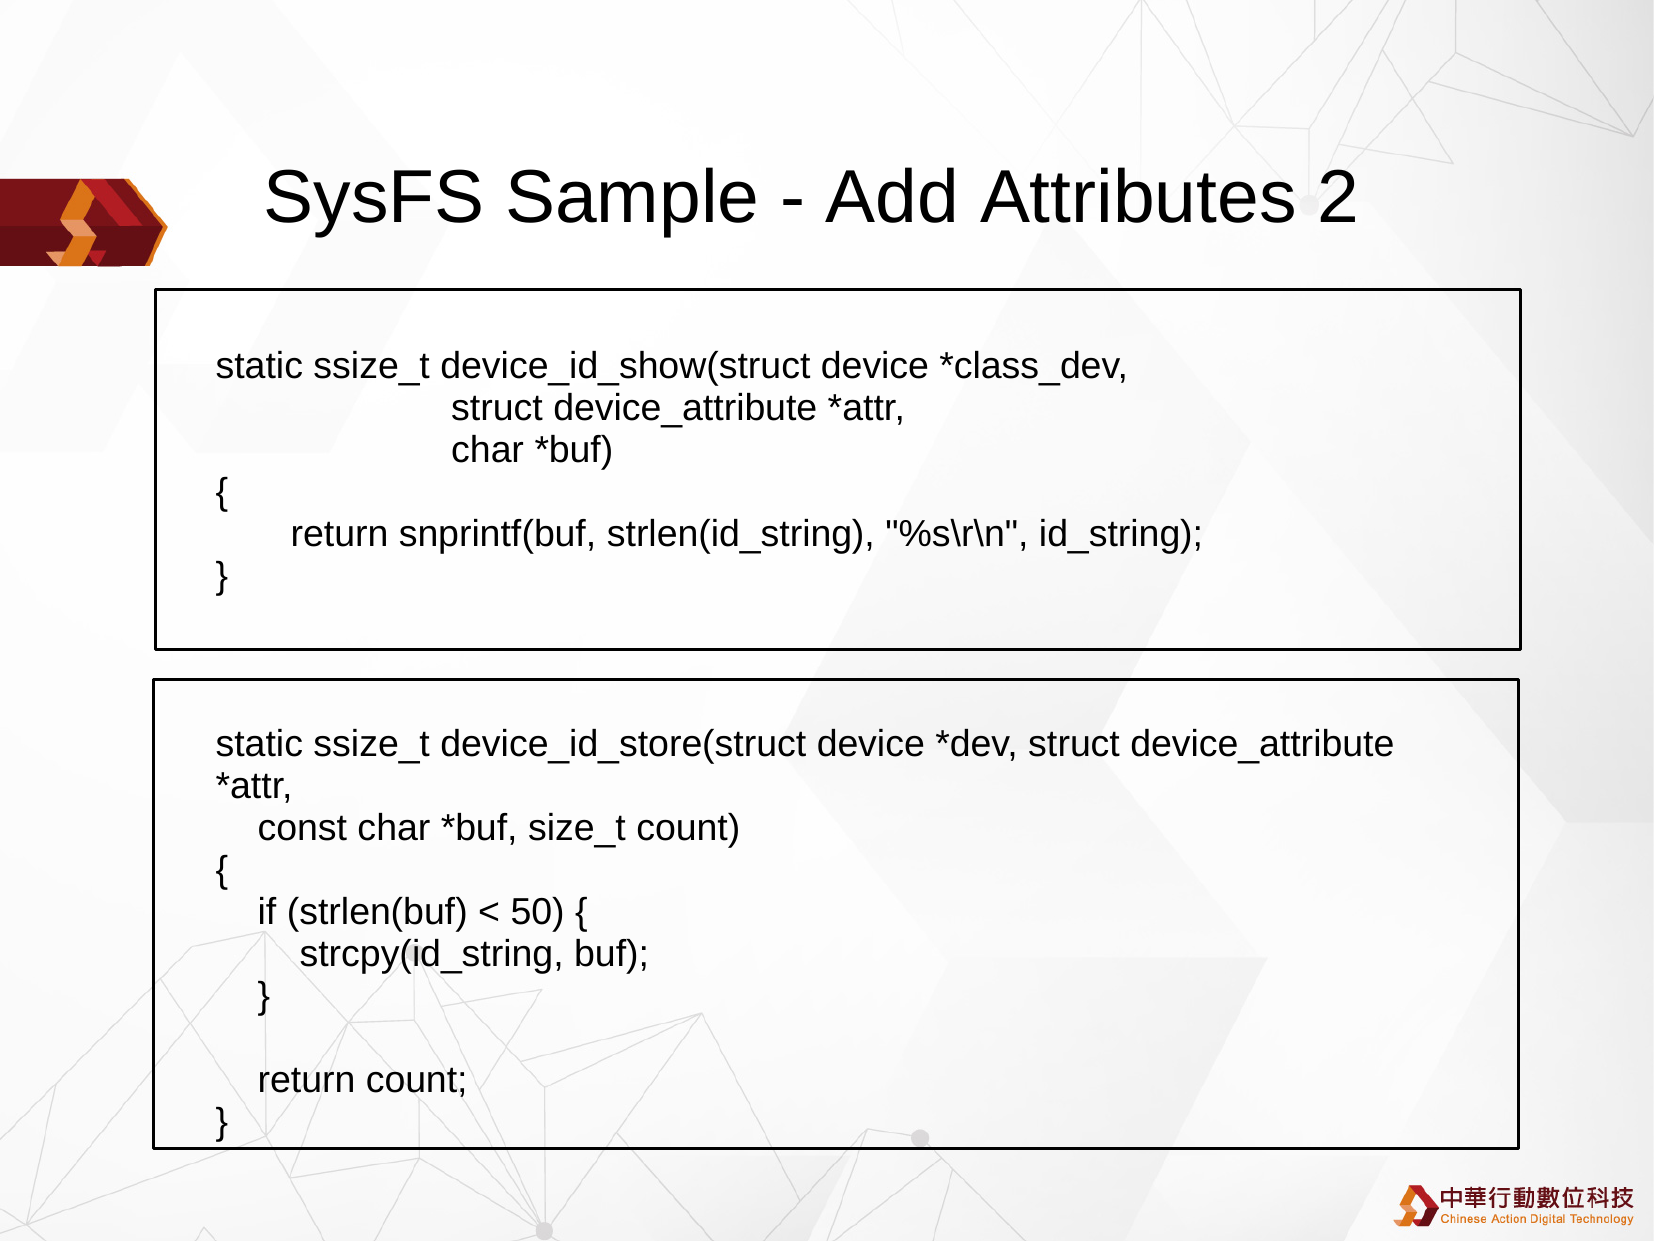

# SysFS Sample - Add Attributes 2
static ssize_t device_id_show(struct device *class_dev,
			 struct device_attribute *attr,
			 char *buf)
{
	return snprintf(buf, strlen(id_string), "%s\r\n", id_string);
}
static ssize_t device_id_store(struct device *dev, struct device_attribute *attr,
 const char *buf, size_t count)
{
 if (strlen(buf) < 50) {
 strcpy(id_string, buf);
 }
 return count;
}